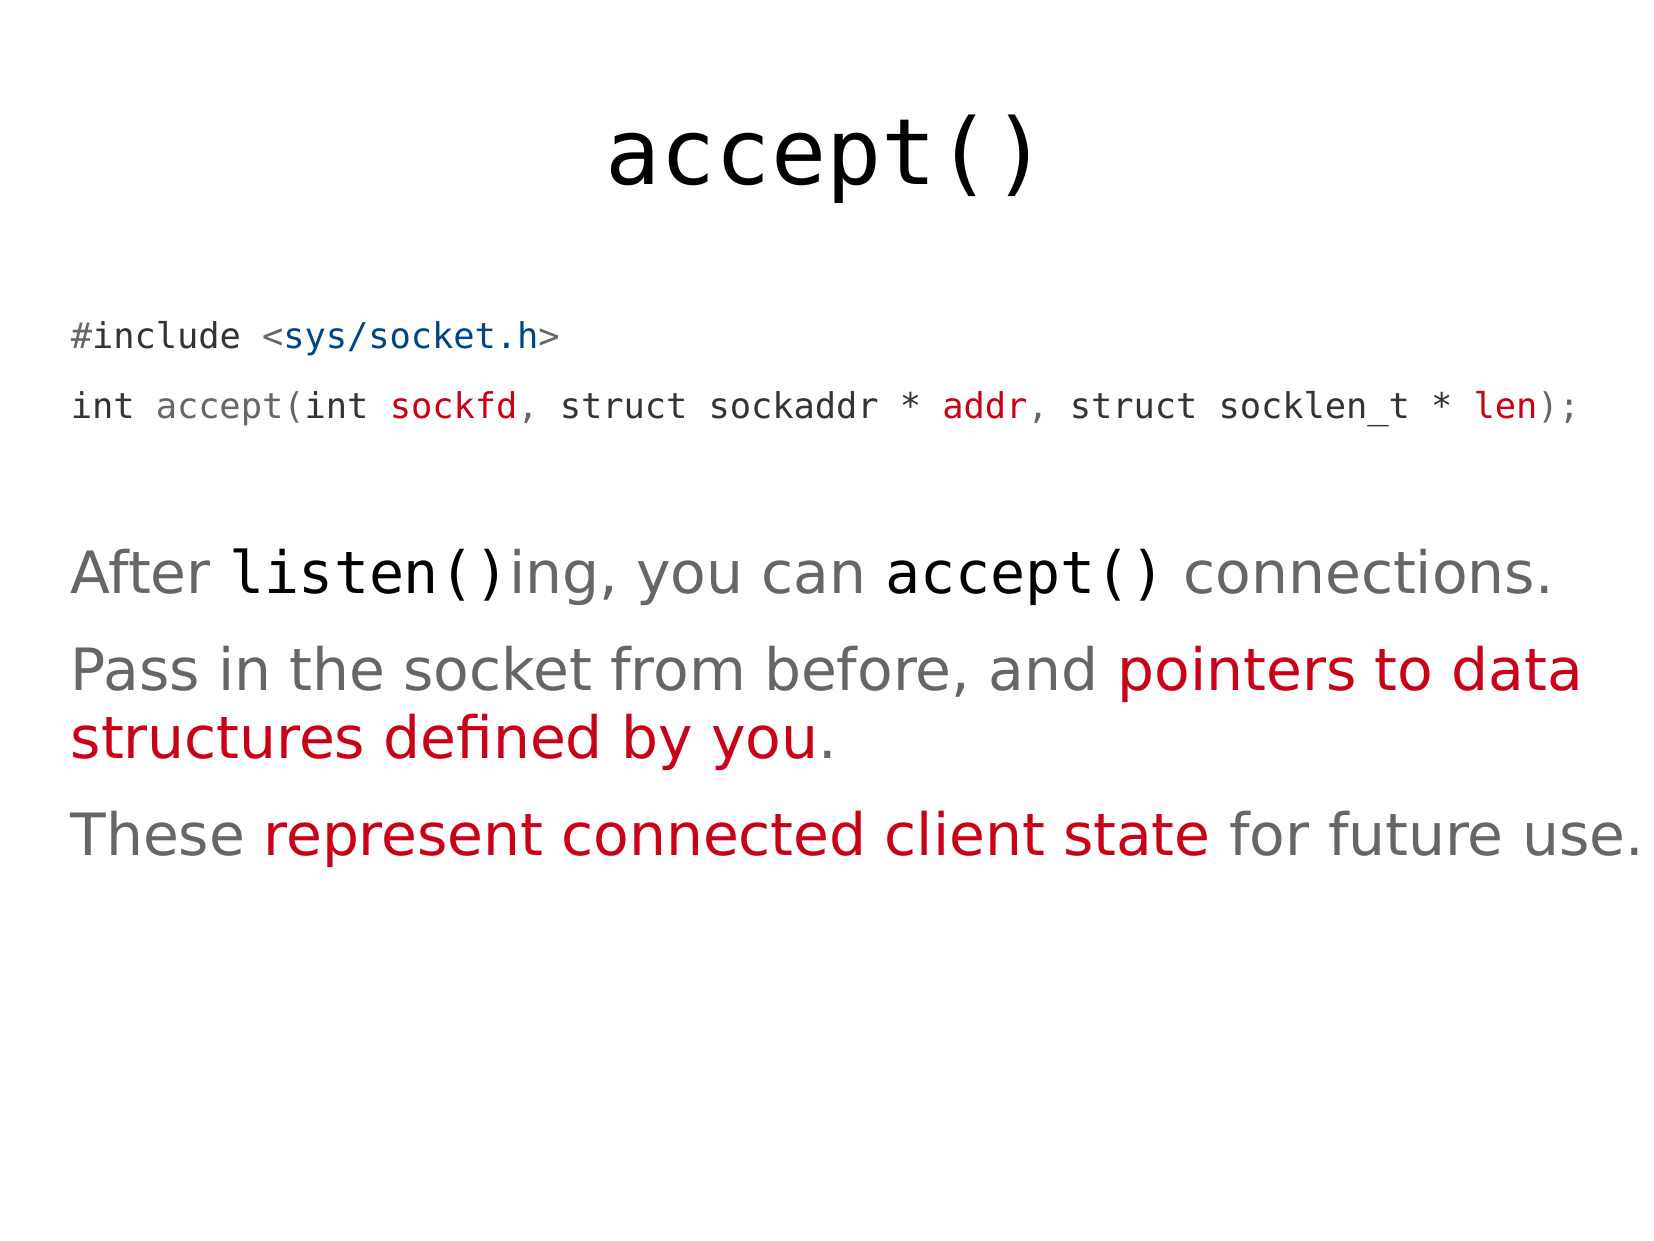

# accept()
#include <sys/socket.h>
int accept(int sockfd, struct sockaddr * addr, struct socklen_t * len);
After listen()ing, you can accept() connections.
Pass in the socket from before, and pointers to data structures defined by you.
These represent connected client state for future use.